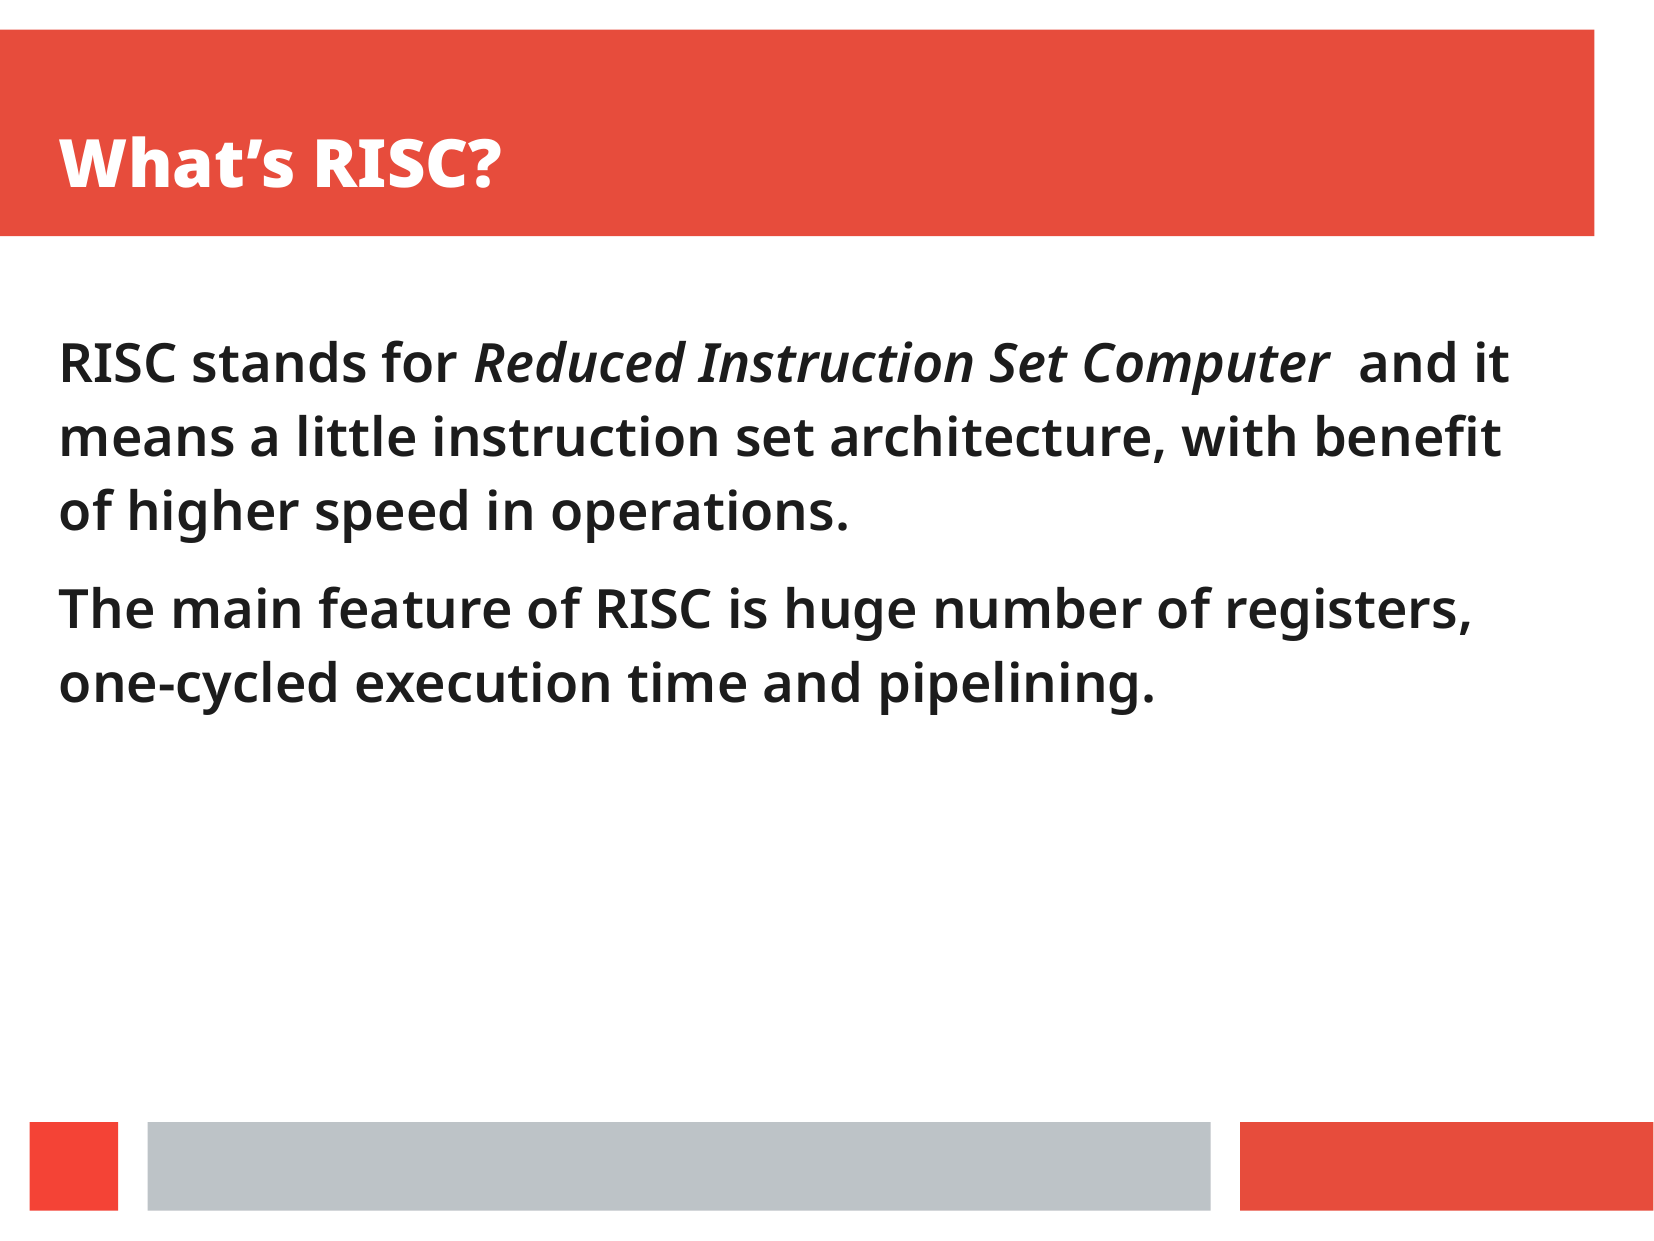

# What’s RISC?
RISC stands for Reduced Instruction Set Computer and it means a little instruction set architecture, with benefit of higher speed in operations.
The main feature of RISC is huge number of registers, one-cycled execution time and pipelining.